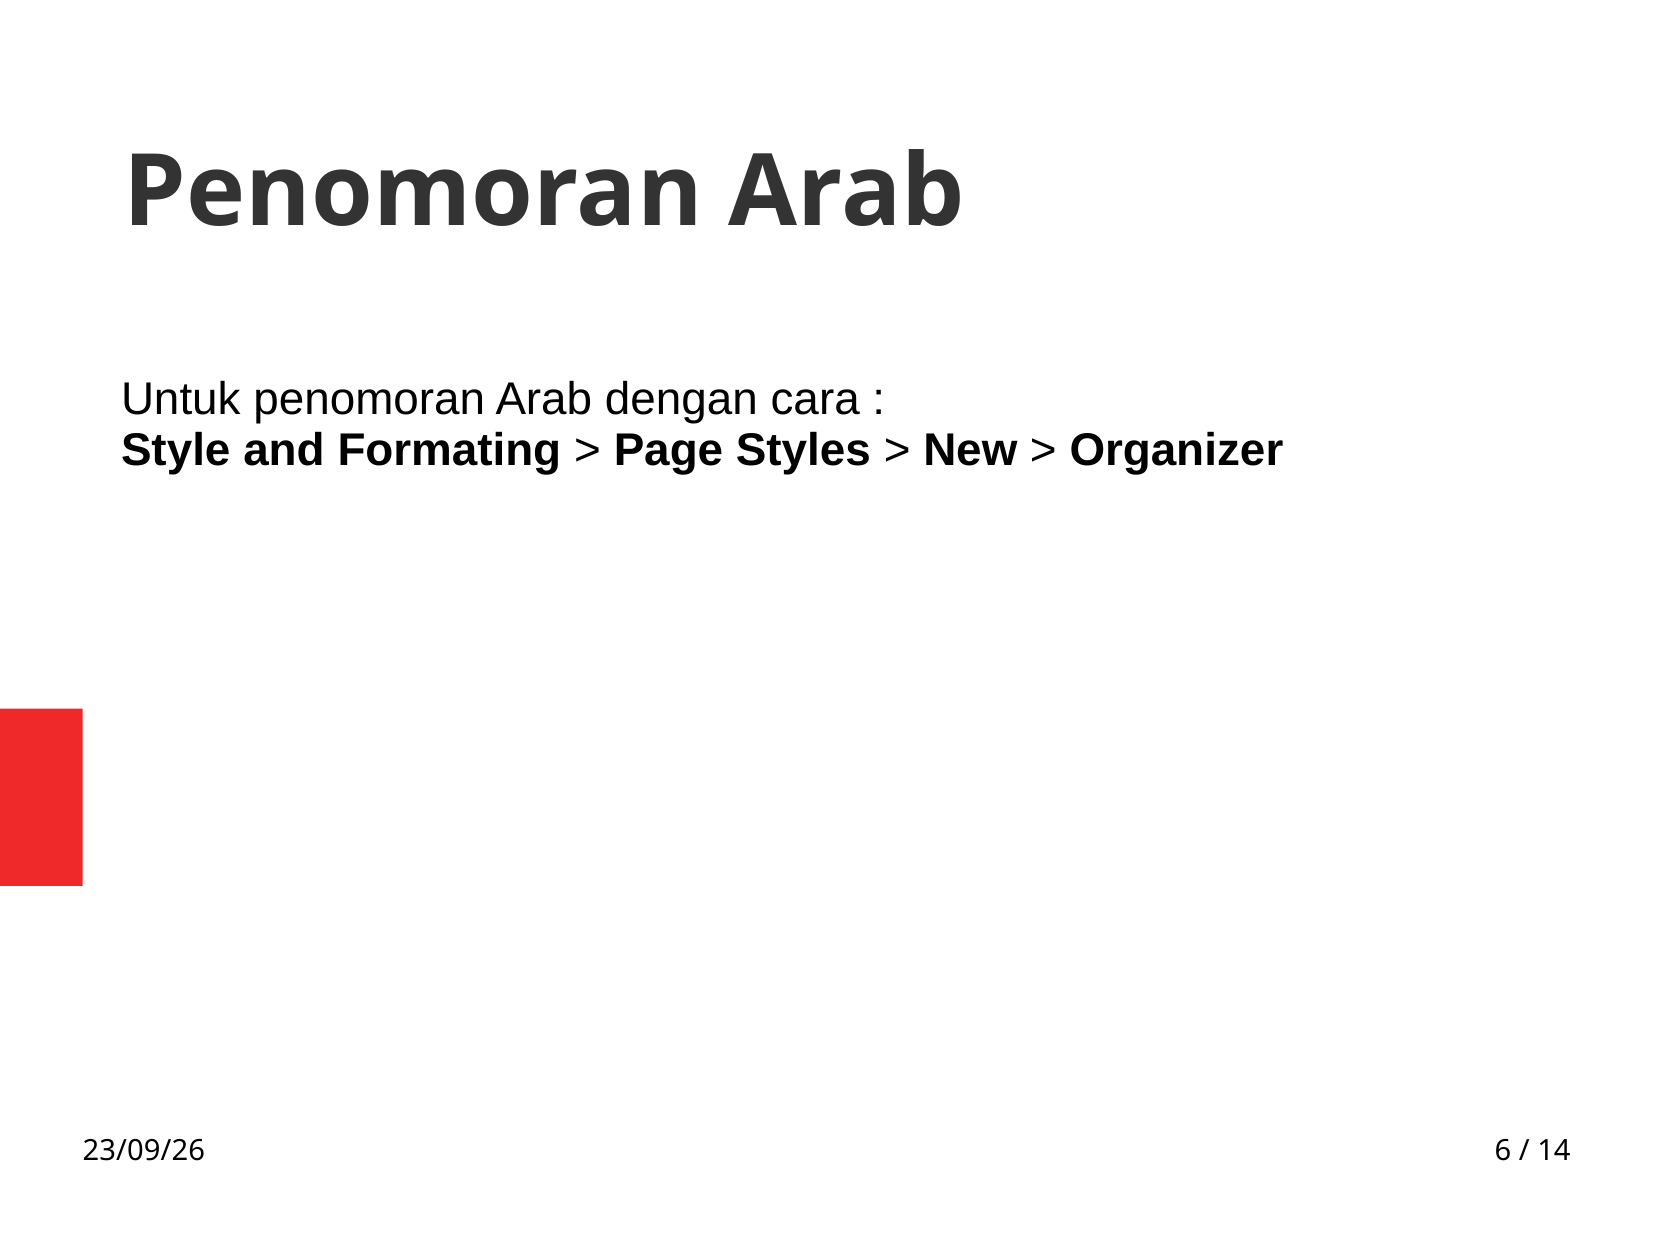

# Penomoran Arab
Untuk penomoran Arab dengan cara :
Style and Formating > Page Styles > New > Organizer
6